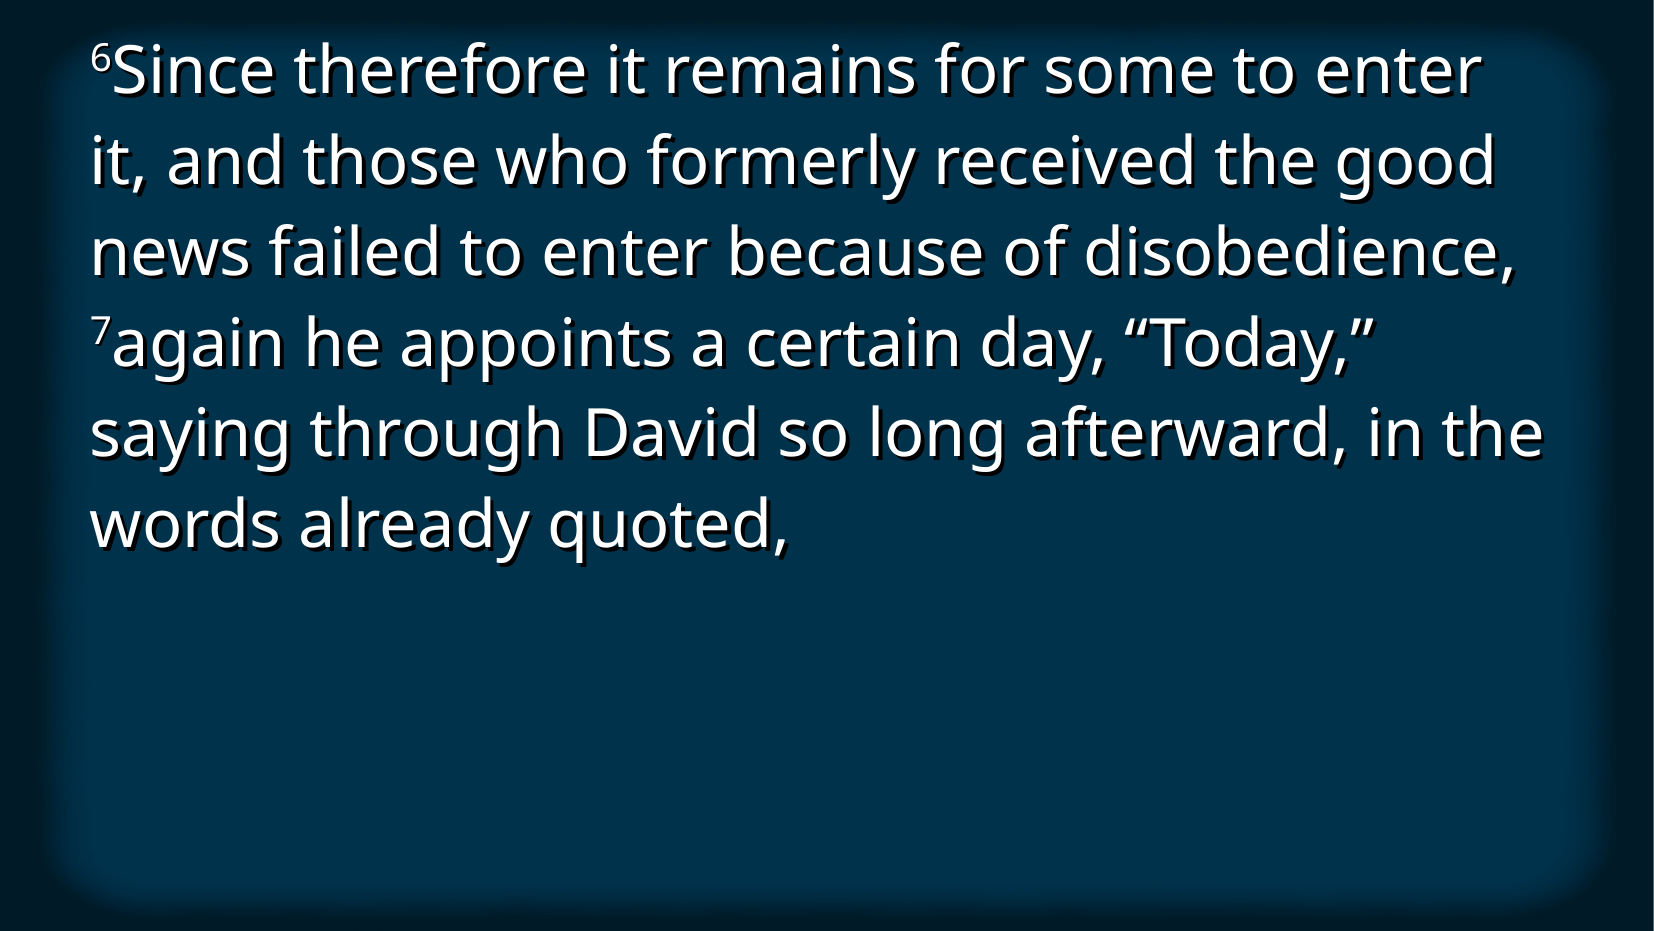

6Since therefore it remains for some to enter it, and those who formerly received the good news failed to enter because of disobedience, 7again he appoints a certain day, “Today,” saying through David so long afterward, in the words already quoted,